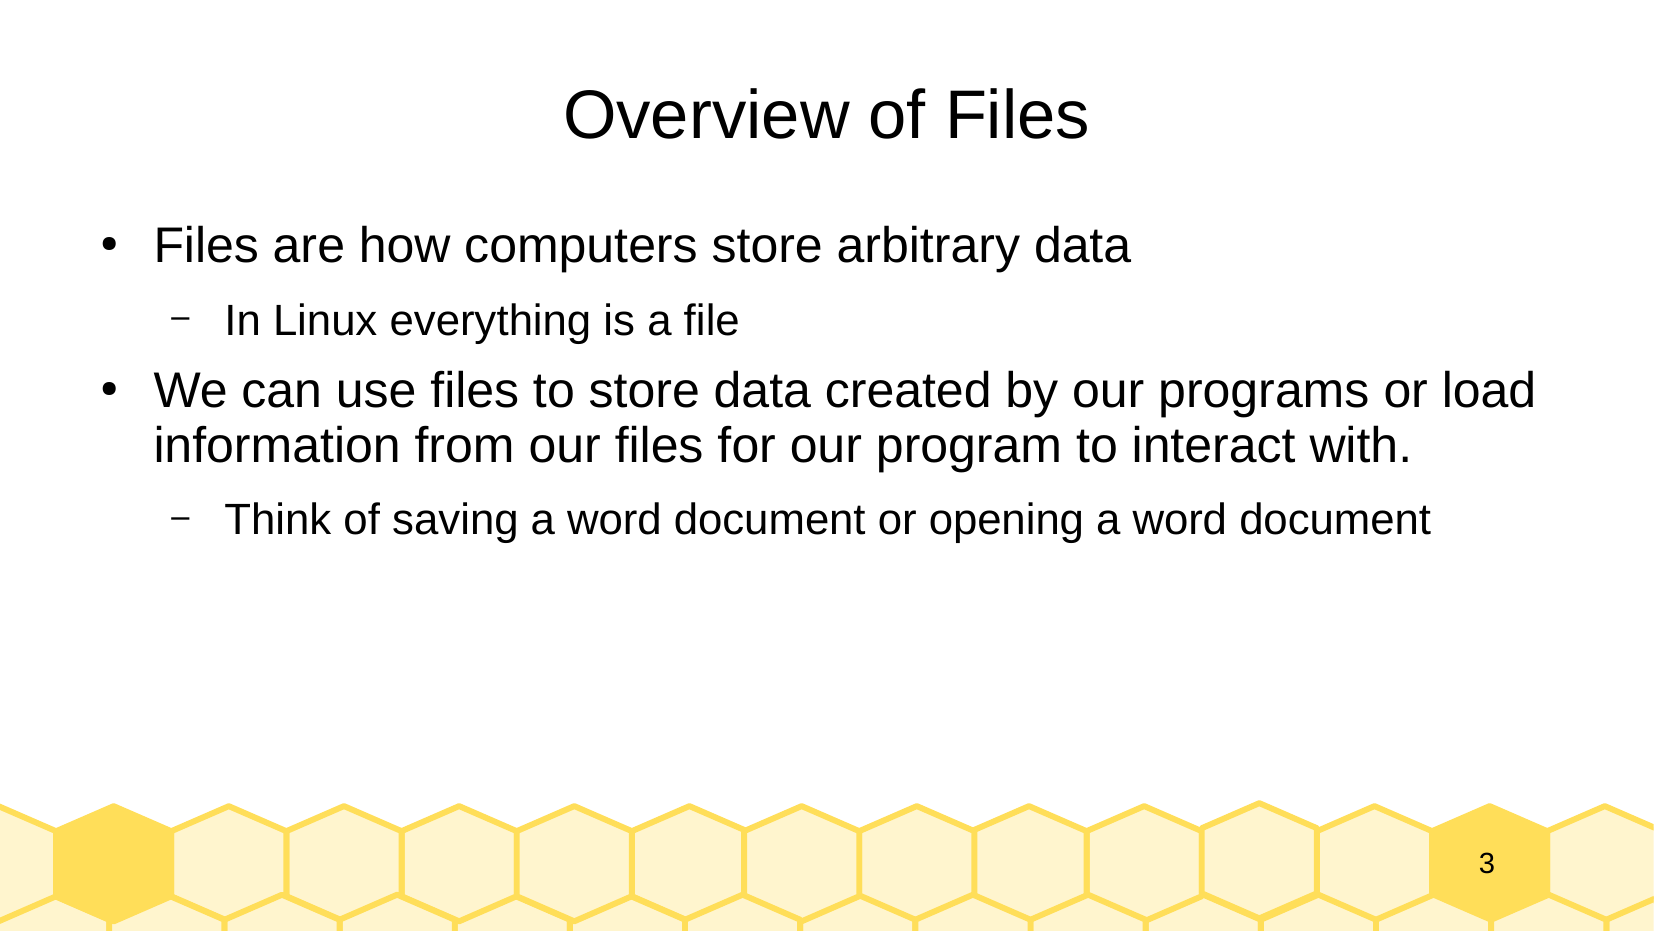

# Overview of Files
Files are how computers store arbitrary data
In Linux everything is a file
We can use files to store data created by our programs or load information from our files for our program to interact with.
Think of saving a word document or opening a word document